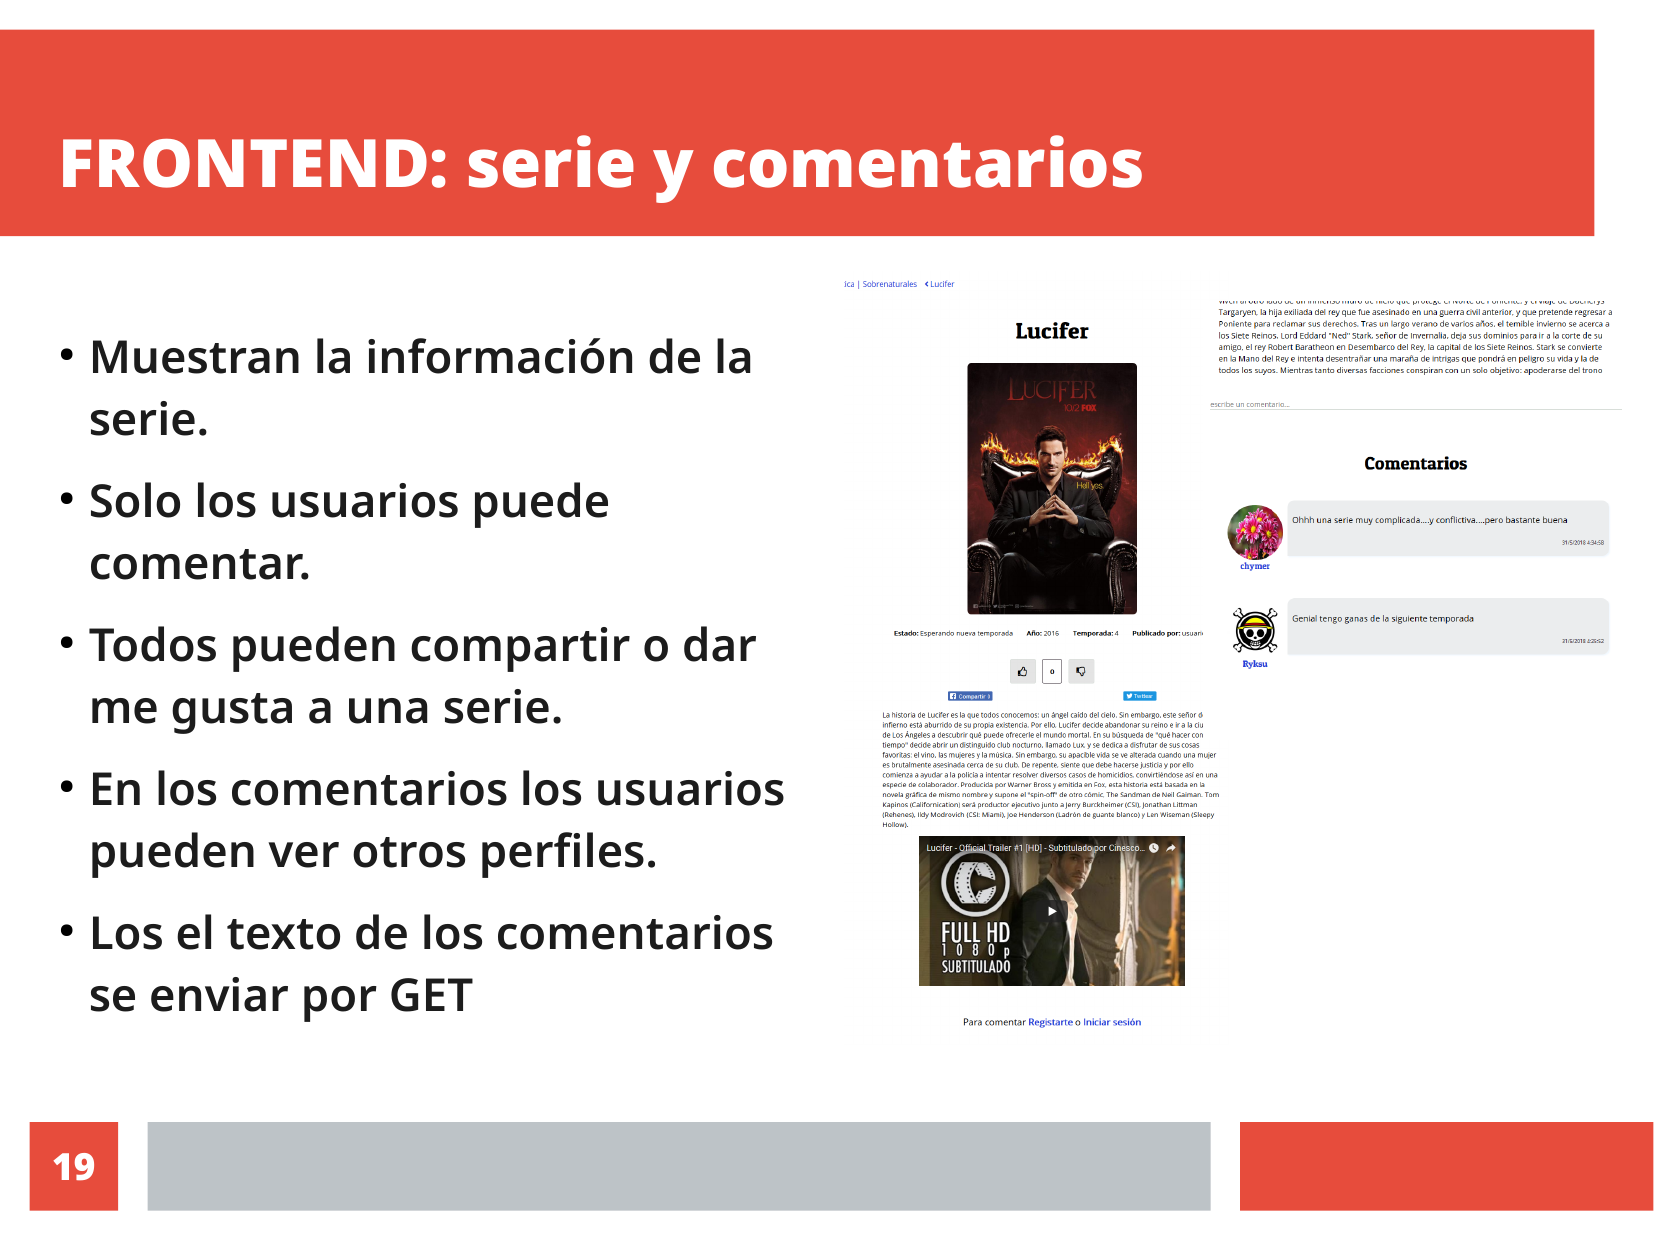

# FRONTEND: serie y comentarios
Muestran la información de la serie.
Solo los usuarios puede comentar.
Todos pueden compartir o dar me gusta a una serie.
En los comentarios los usuarios pueden ver otros perfiles.
Los el texto de los comentarios se enviar por GET
19